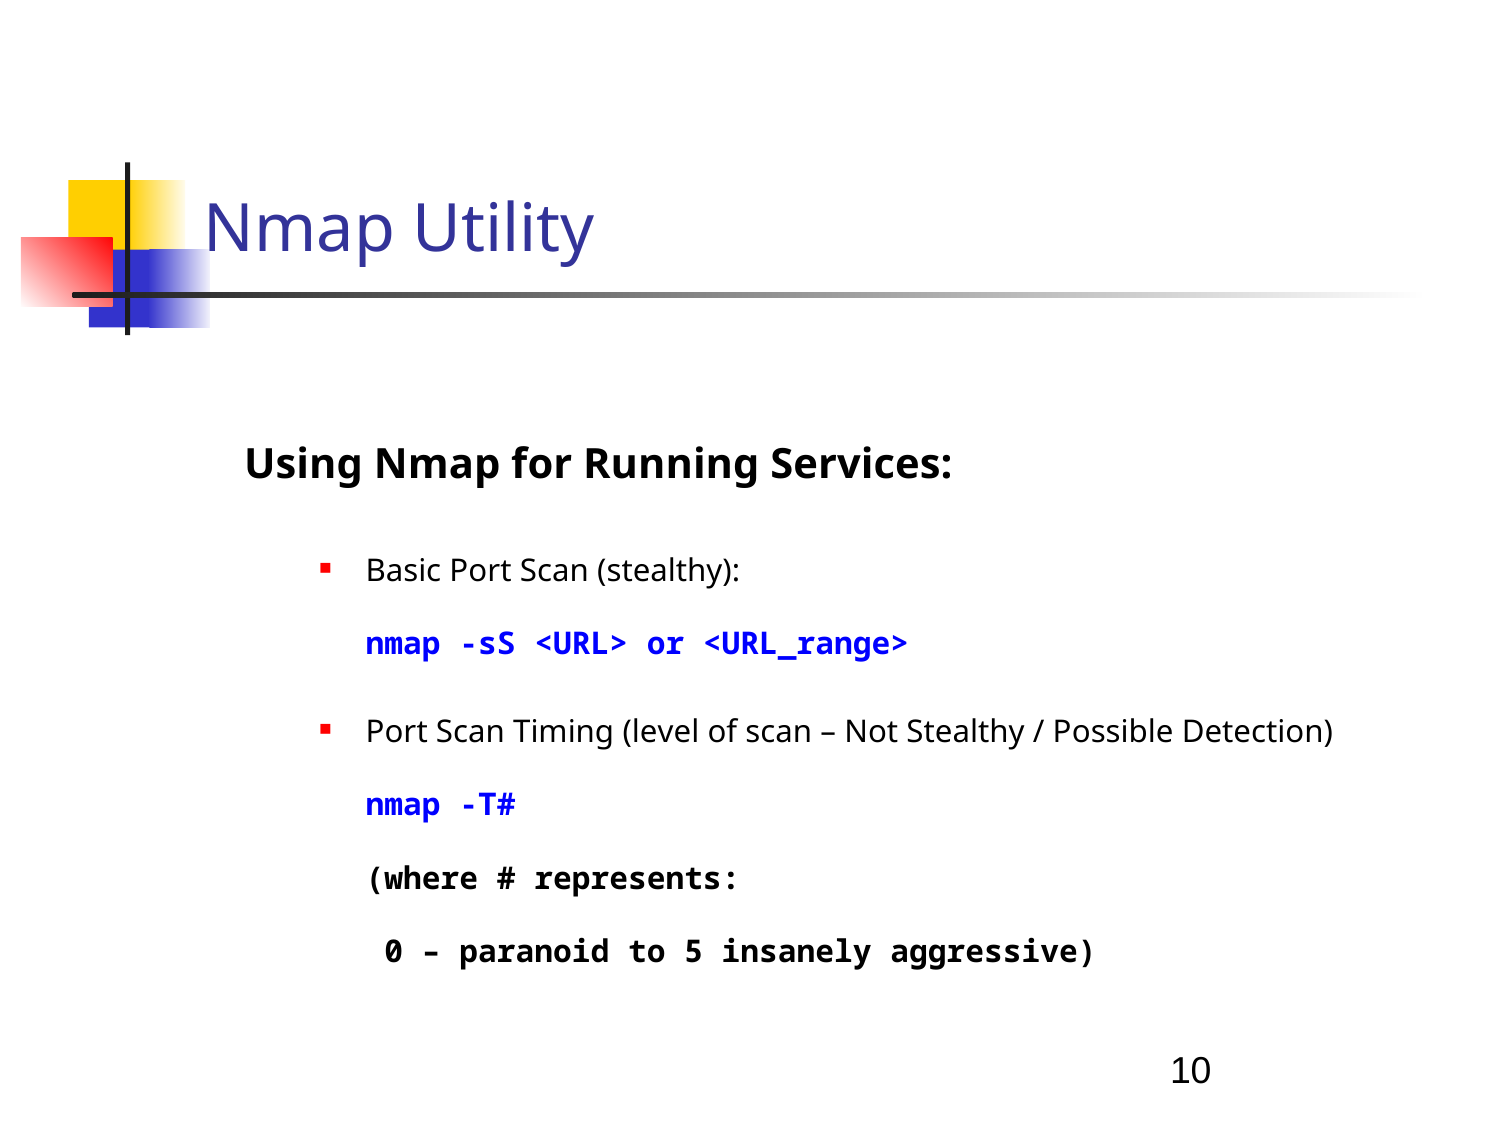

# Nmap Utility
Using Nmap for Running Services:
Basic Port Scan (stealthy):
nmap -sS <URL> or <URL_range>
Port Scan Timing (level of scan – Not Stealthy / Possible Detection)
nmap -T#
(where # represents:
 0 – paranoid to 5 insanely aggressive)
10